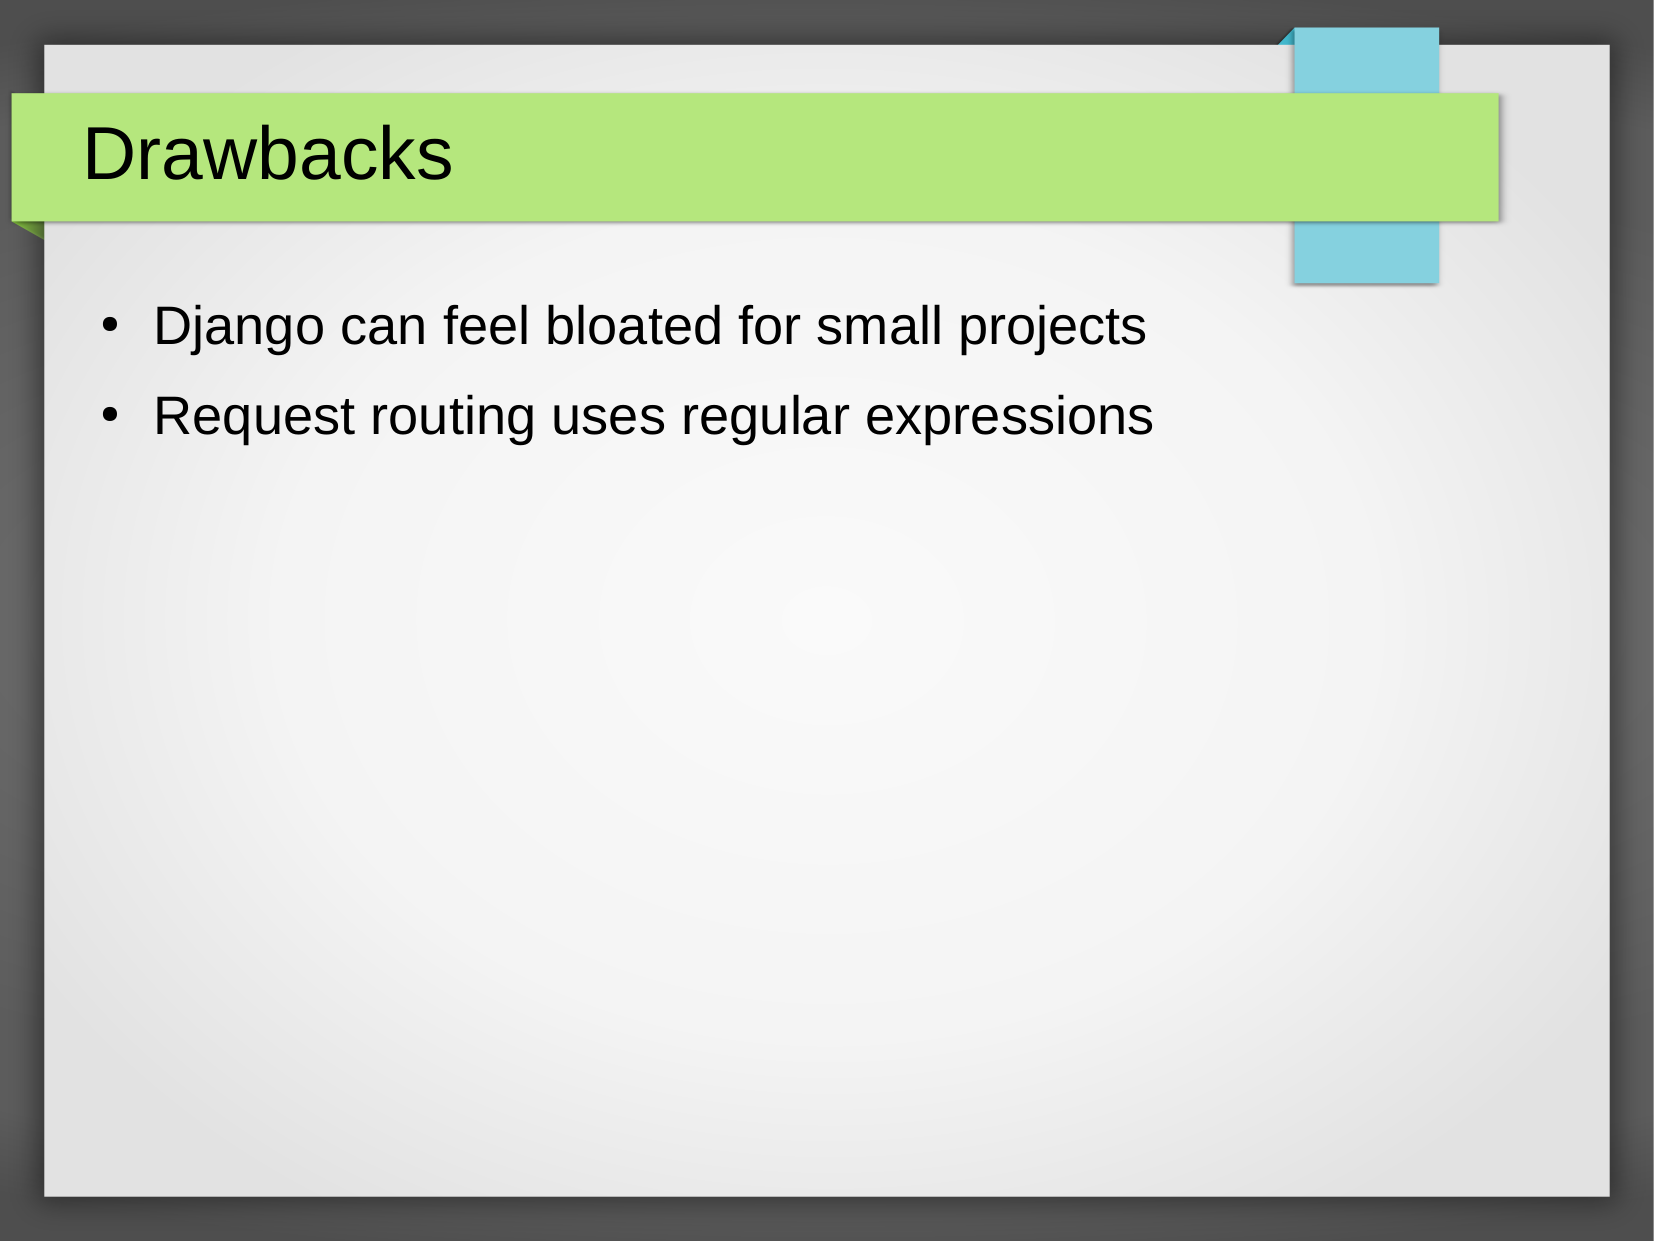

# Drawbacks
Django can feel bloated for small projects
Request routing uses regular expressions